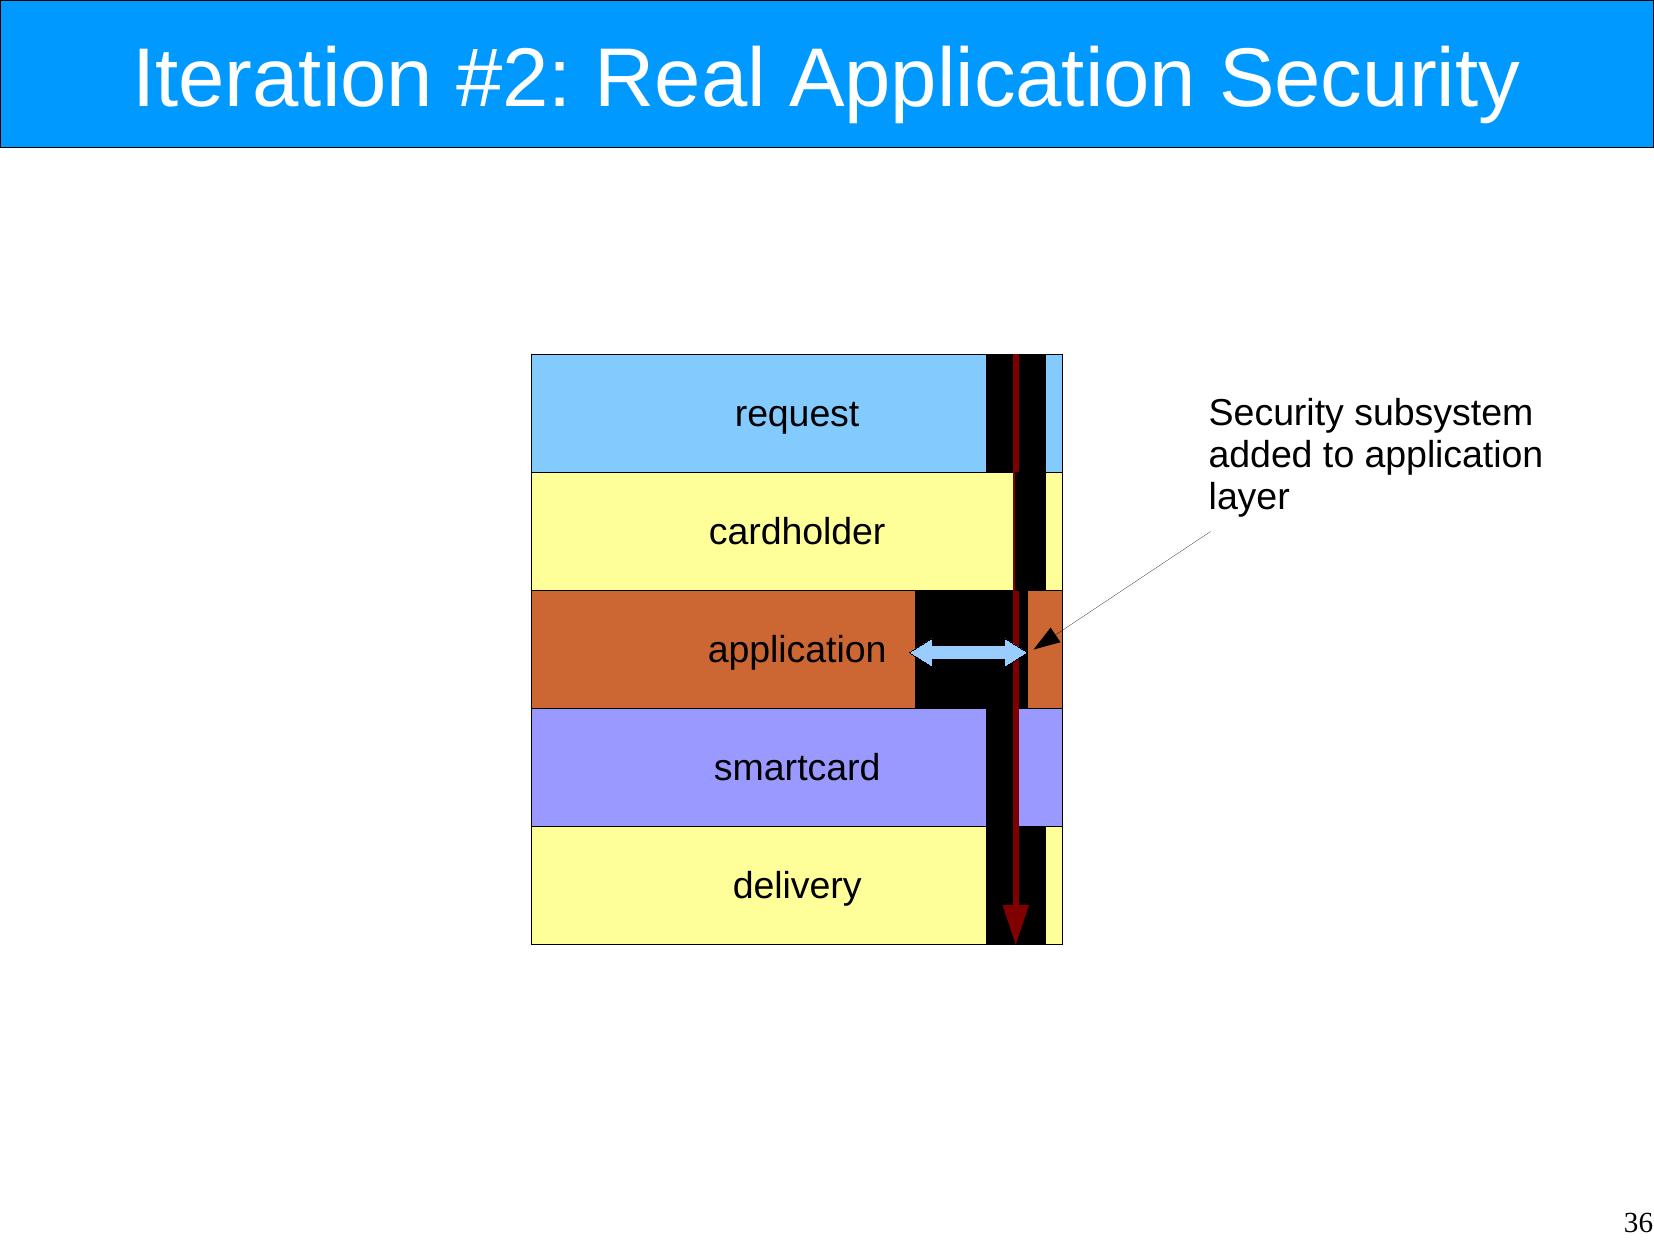

# Iteration #2: Real Application Security
request
Security subsystem
added to application
layer
cardholder
application
smartcard
delivery
36